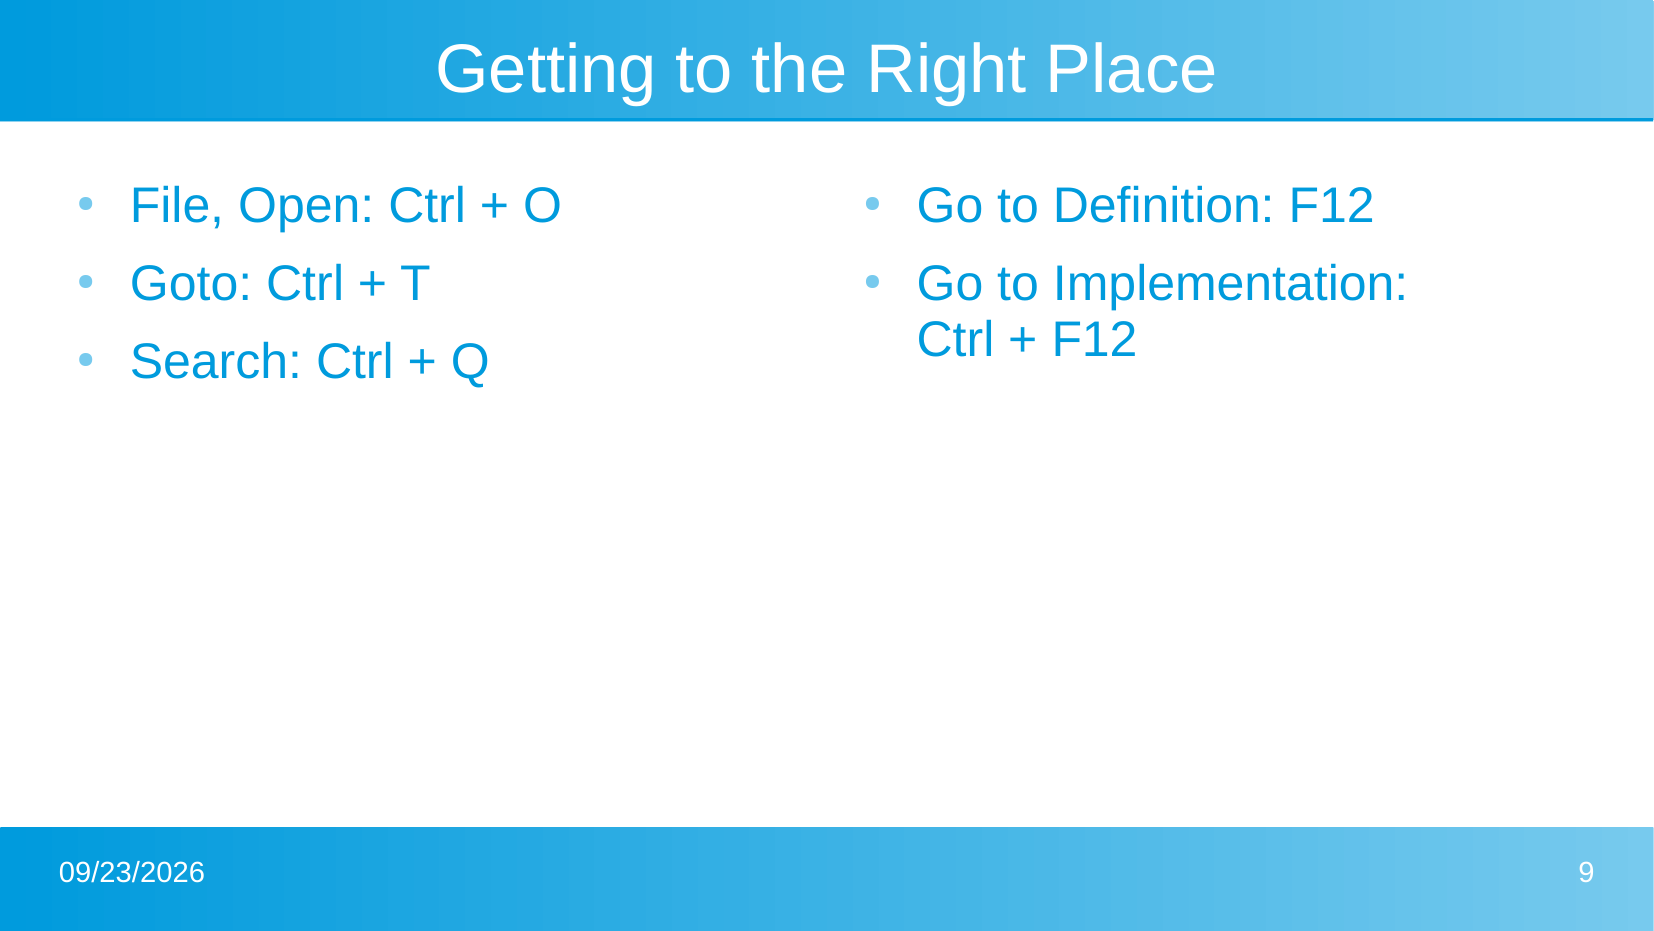

# Getting to the Right Place
File, Open: Ctrl + O
Goto: Ctrl + T
Search: Ctrl + Q
Go to Definition: F12
Go to Implementation:
Ctrl + F12
9